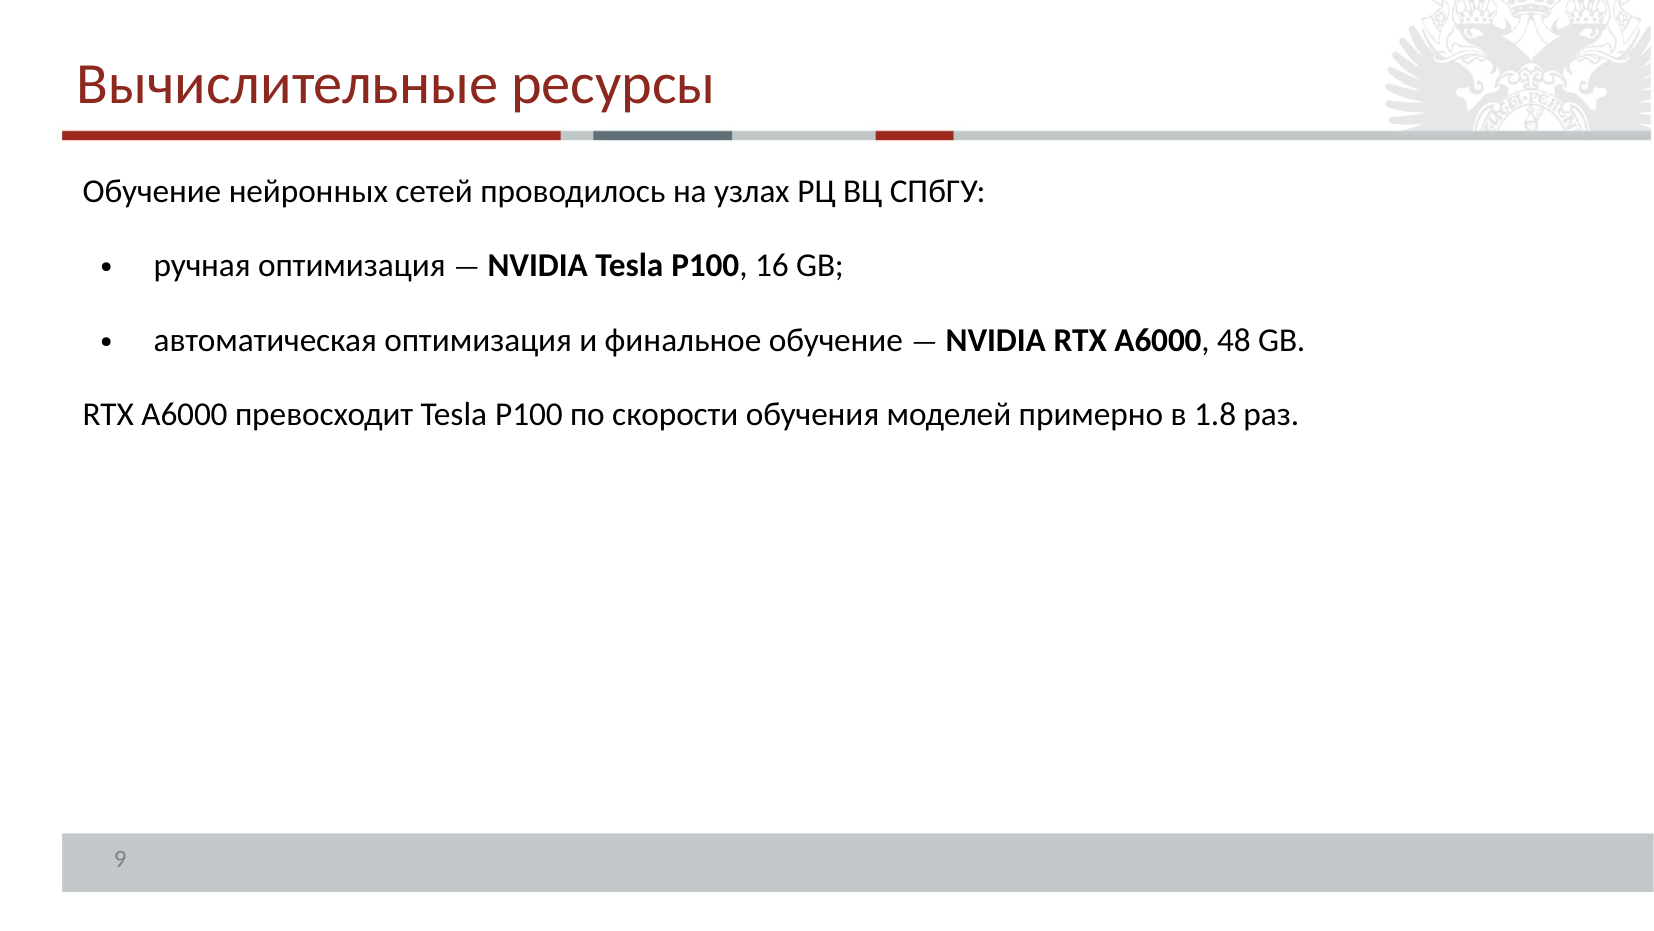

# Вычислительные ресурсы
Обучение нейронных сетей проводилось на узлах РЦ ВЦ СПбГУ:
ручная оптимизация — NVIDIA Tesla P100, 16 GB;
автоматическая оптимизация и финальное обучение — NVIDIA RTX A6000, 48 GB.
RTX A6000 превосходит Tesla P100 по скорости обучения моделей примерно в 1.8 раз.
9